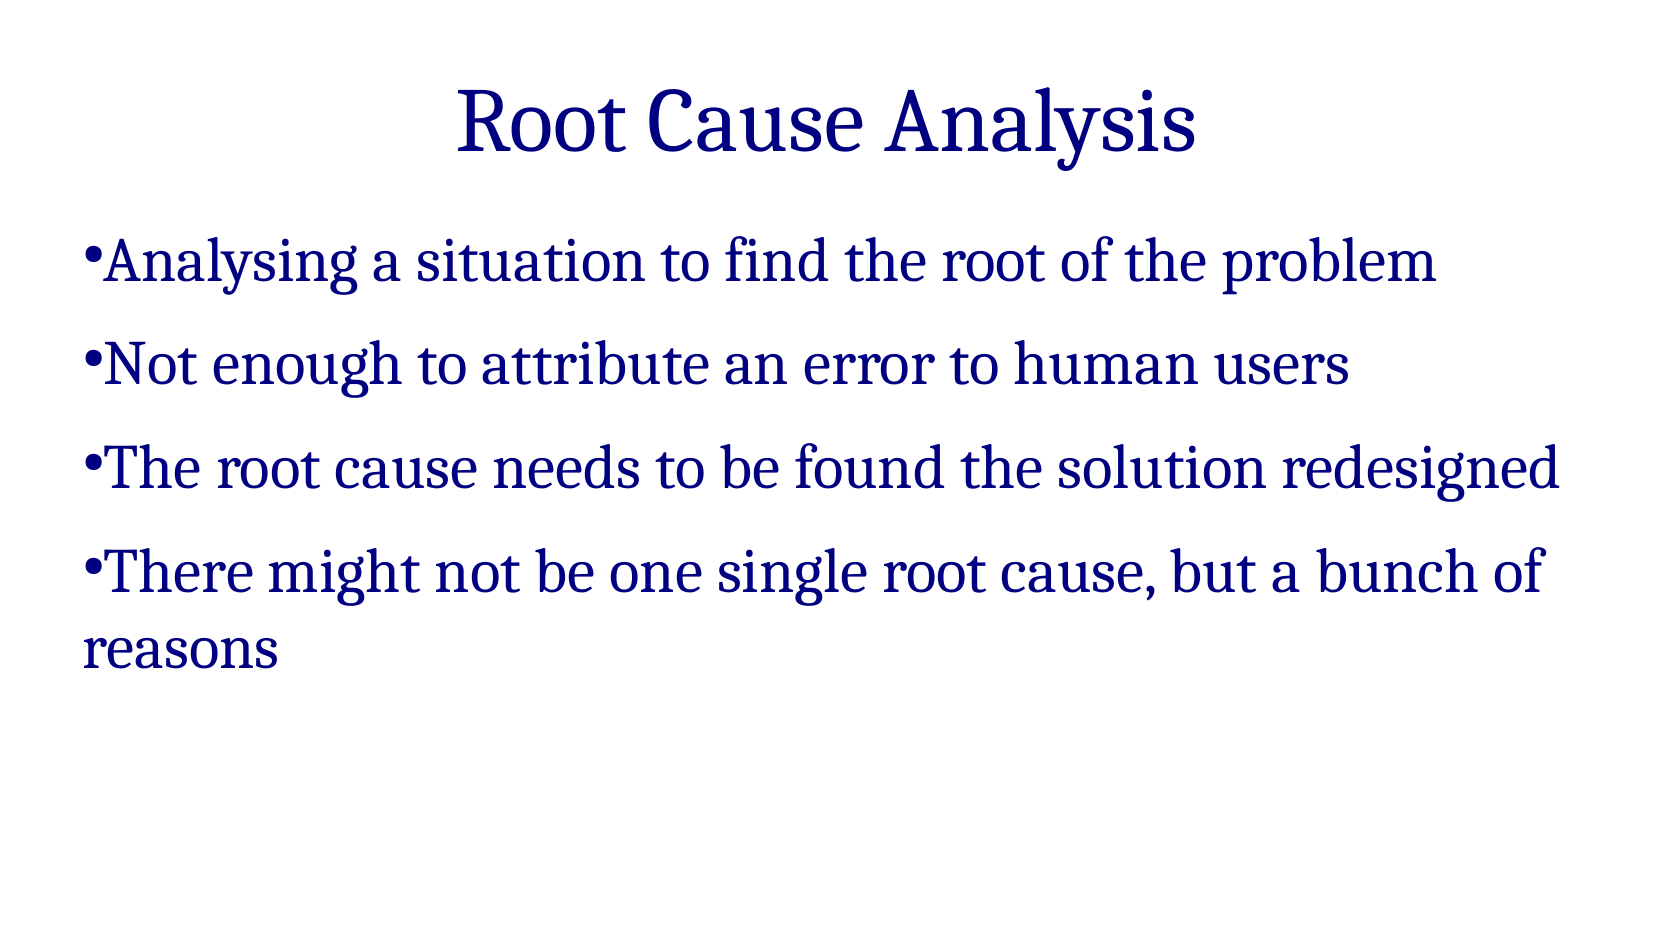

# Root Cause Analysis
Analysing a situation to find the root of the problem
Not enough to attribute an error to human users
The root cause needs to be found the solution redesigned
There might not be one single root cause, but a bunch of reasons